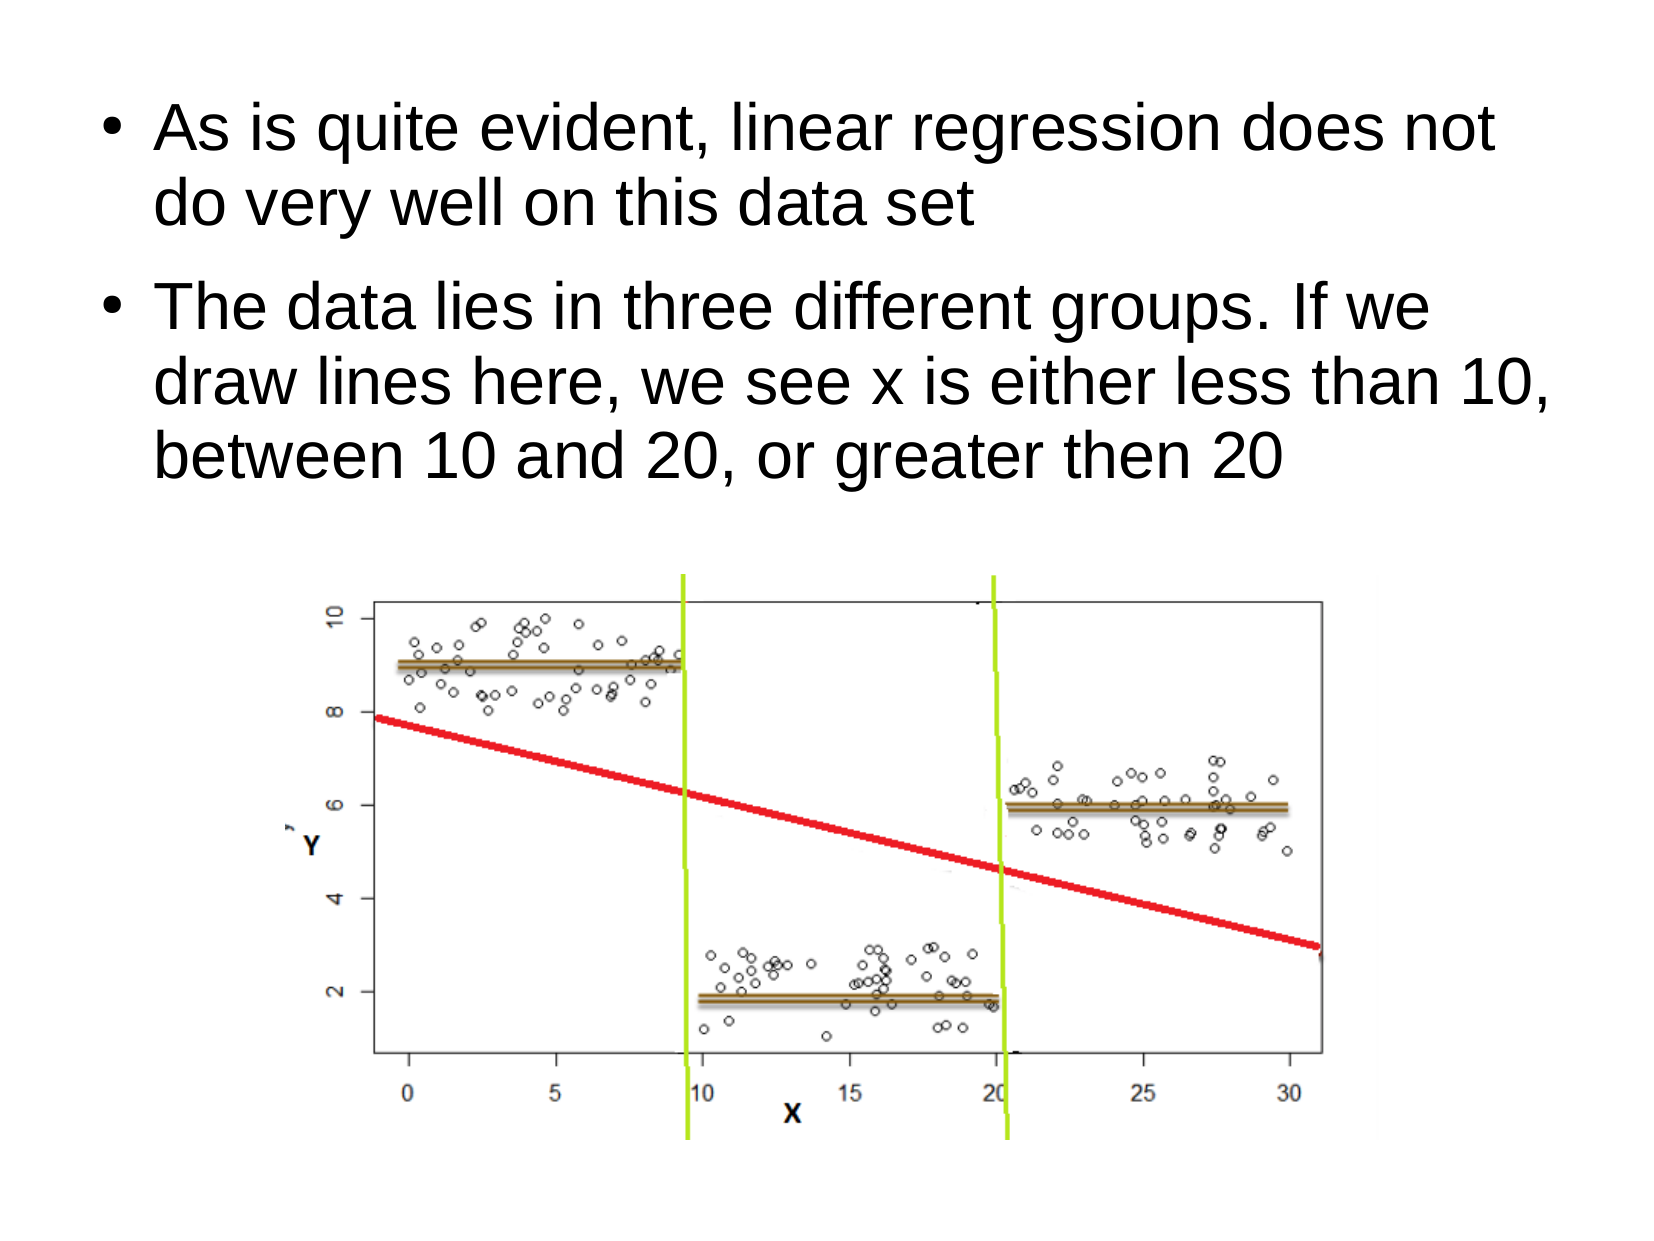

# As is quite evident, linear regression does not do very well on this data set
The data lies in three different groups. If we draw lines here, we see x is either less than 10, between 10 and 20, or greater then 20